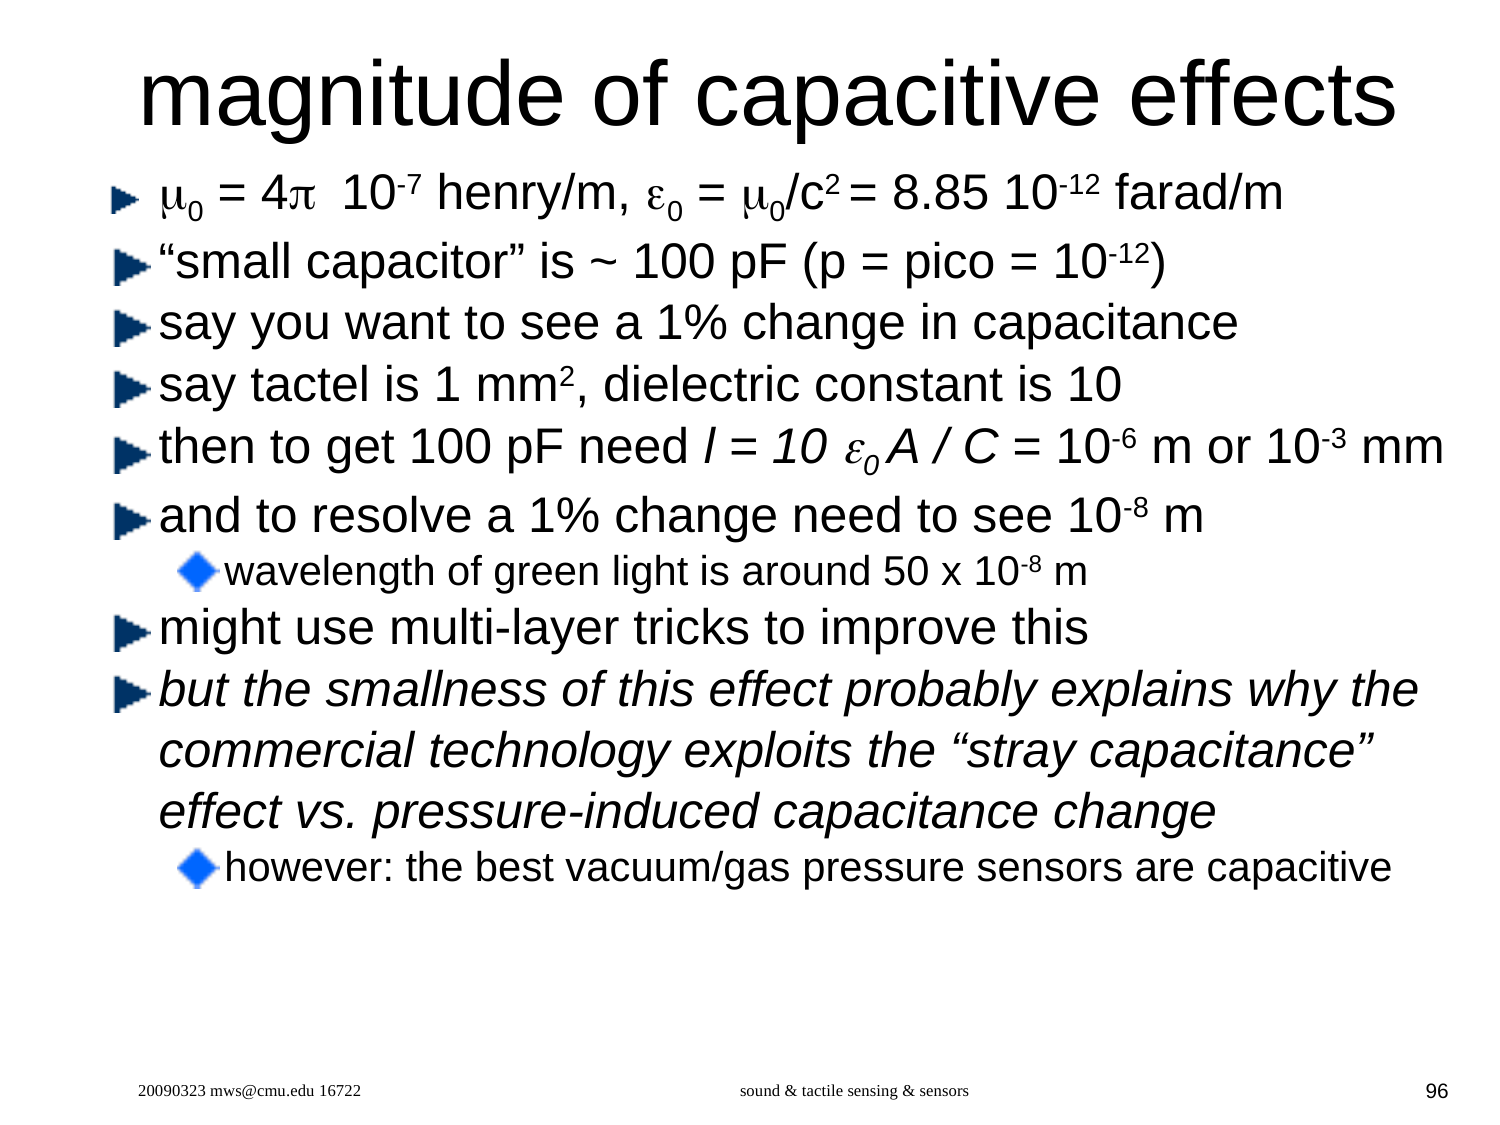

# magnitude of capacitive effects
0 = 410-7 henry/m, 0 = 0/c2 = 8.85 10-12 farad/m
“small capacitor” is ~ 100 pF (p = pico = 10-12)
say you want to see a 1% change in capacitance
say tactel is 1 mm2, dielectric constant is 10
then to get 100 pF need l = 10 0 A / C = 10-6 m or 10-3 mm
and to resolve a 1% change need to see 10-8 m
wavelength of green light is around 50 x 10-8 m
might use multi-layer tricks to improve this
but the smallness of this effect probably explains why the commercial technology exploits the “stray capacitance” effect vs. pressure-induced capacitance change
however: the best vacuum/gas pressure sensors are capacitive
96
20090323 mws@cmu.edu 16722
sound & tactile sensing & sensors